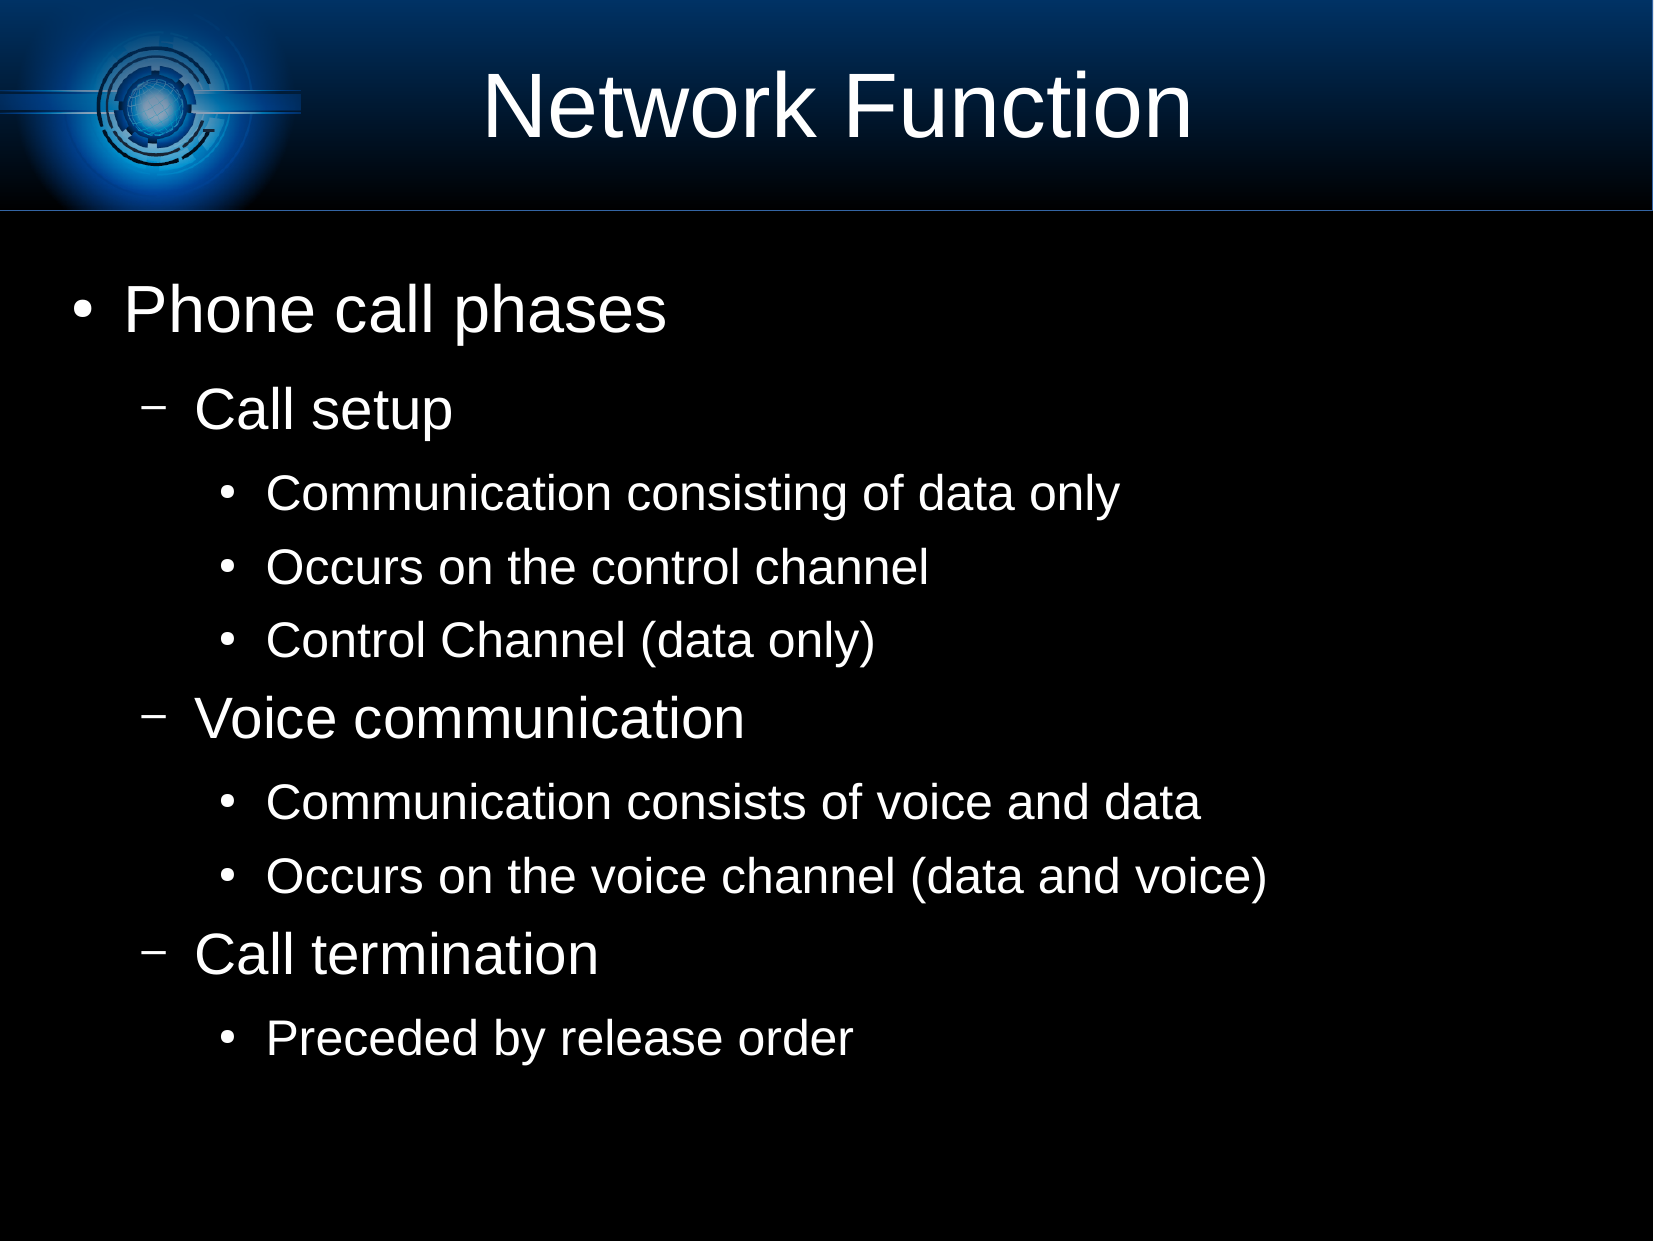

# Network Function
Phone call phases
Call setup
Communication consisting of data only
Occurs on the control channel
Control Channel (data only)
Voice communication
Communication consists of voice and data
Occurs on the voice channel (data and voice)
Call termination
Preceded by release order